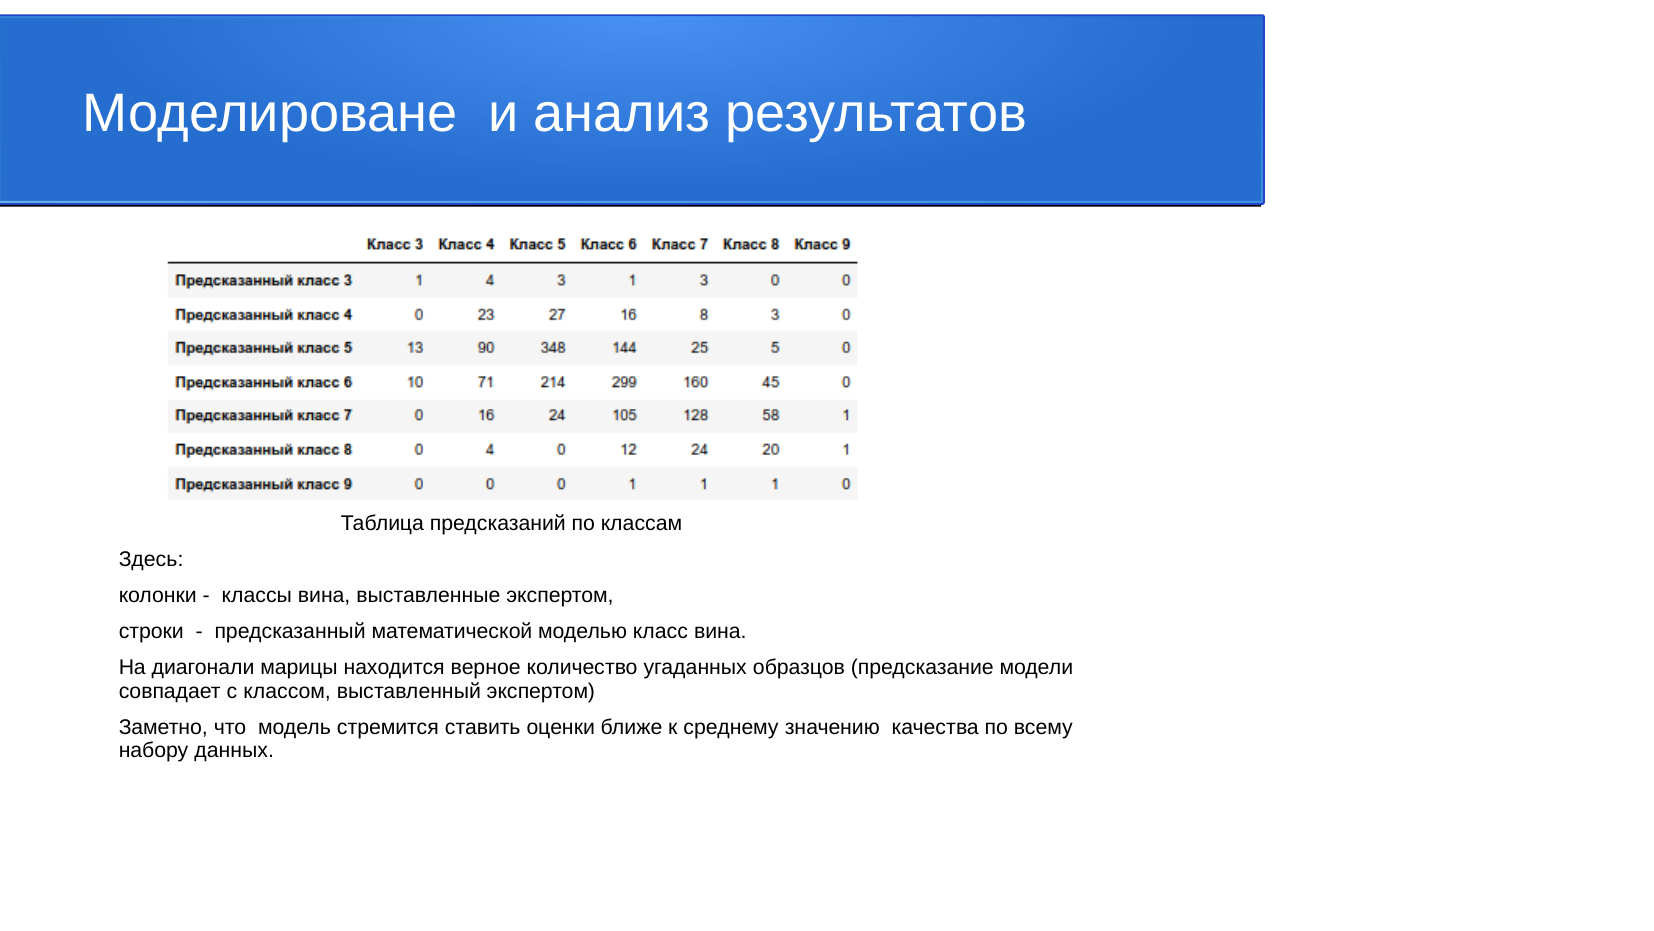

# Моделироване и анализ результатов
 Таблица предсказаний по классам
Здесь:
колонки - классы вина, выставленные экспертом,
строки - предсказанный математической моделью класс вина.
На диагонали марицы находится верное количество угаданных образцов (предсказание модели совпадает с классом, выставленный экспертом)
Заметно, что модель стремится ставить оценки ближе к среднему значению качества по всему набору данных.